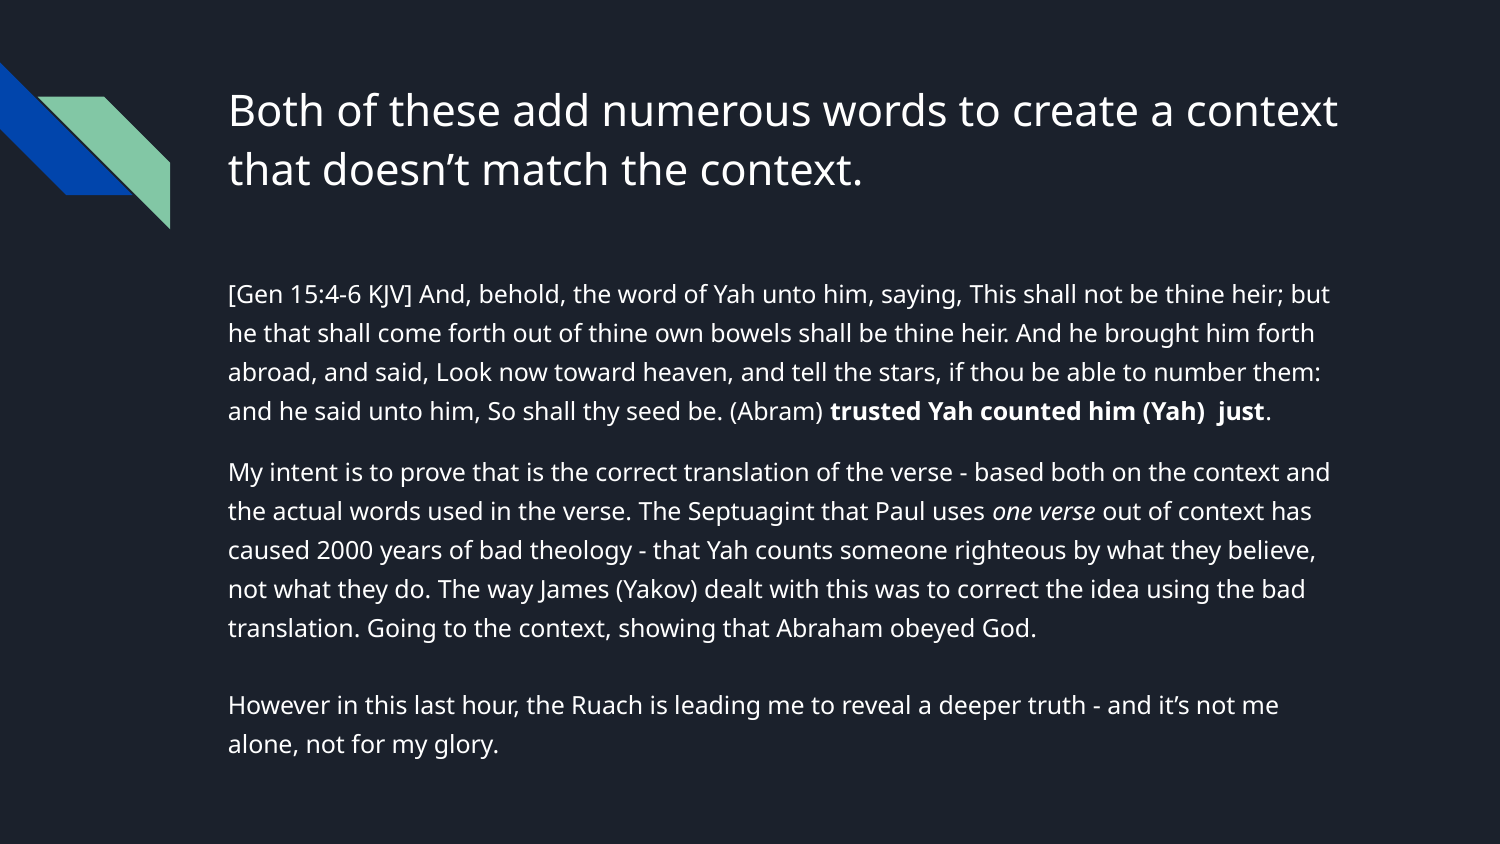

# Both of these add numerous words to create a context that doesn’t match the context.
[Gen 15:4-6 KJV] And, behold, the word of Yah unto him, saying, This shall not be thine heir; but he that shall come forth out of thine own bowels shall be thine heir. And he brought him forth abroad, and said, Look now toward heaven, and tell the stars, if thou be able to number them: and he said unto him, So shall thy seed be. (Abram) trusted Yah counted him (Yah) just.
My intent is to prove that is the correct translation of the verse - based both on the context and the actual words used in the verse. The Septuagint that Paul uses one verse out of context has caused 2000 years of bad theology - that Yah counts someone righteous by what they believe, not what they do. The way James (Yakov) dealt with this was to correct the idea using the bad translation. Going to the context, showing that Abraham obeyed God.
However in this last hour, the Ruach is leading me to reveal a deeper truth - and it’s not me alone, not for my glory.